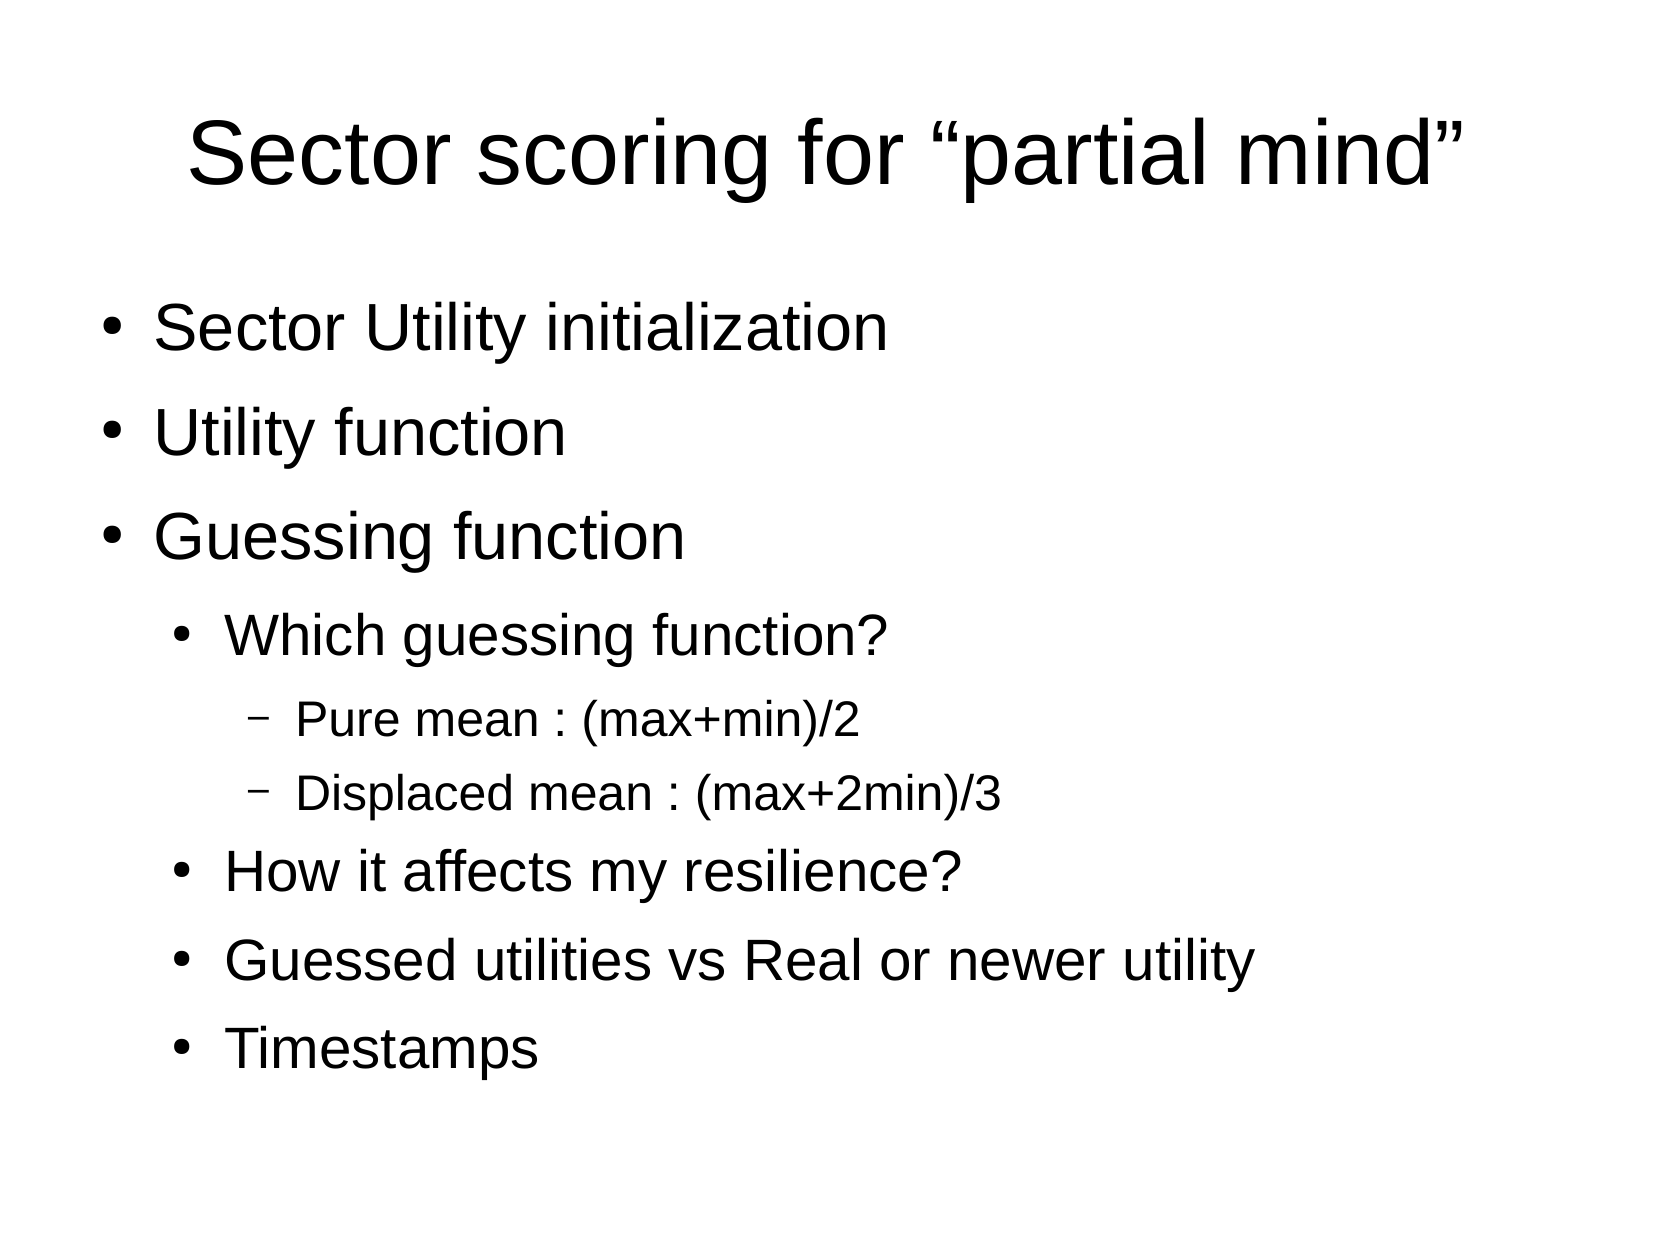

# Sector scoring for “partial mind”
Sector Utility initialization
Utility function
Guessing function
Which guessing function?
Pure mean : (max+min)/2
Displaced mean : (max+2min)/3
How it affects my resilience?
Guessed utilities vs Real or newer utility
Timestamps